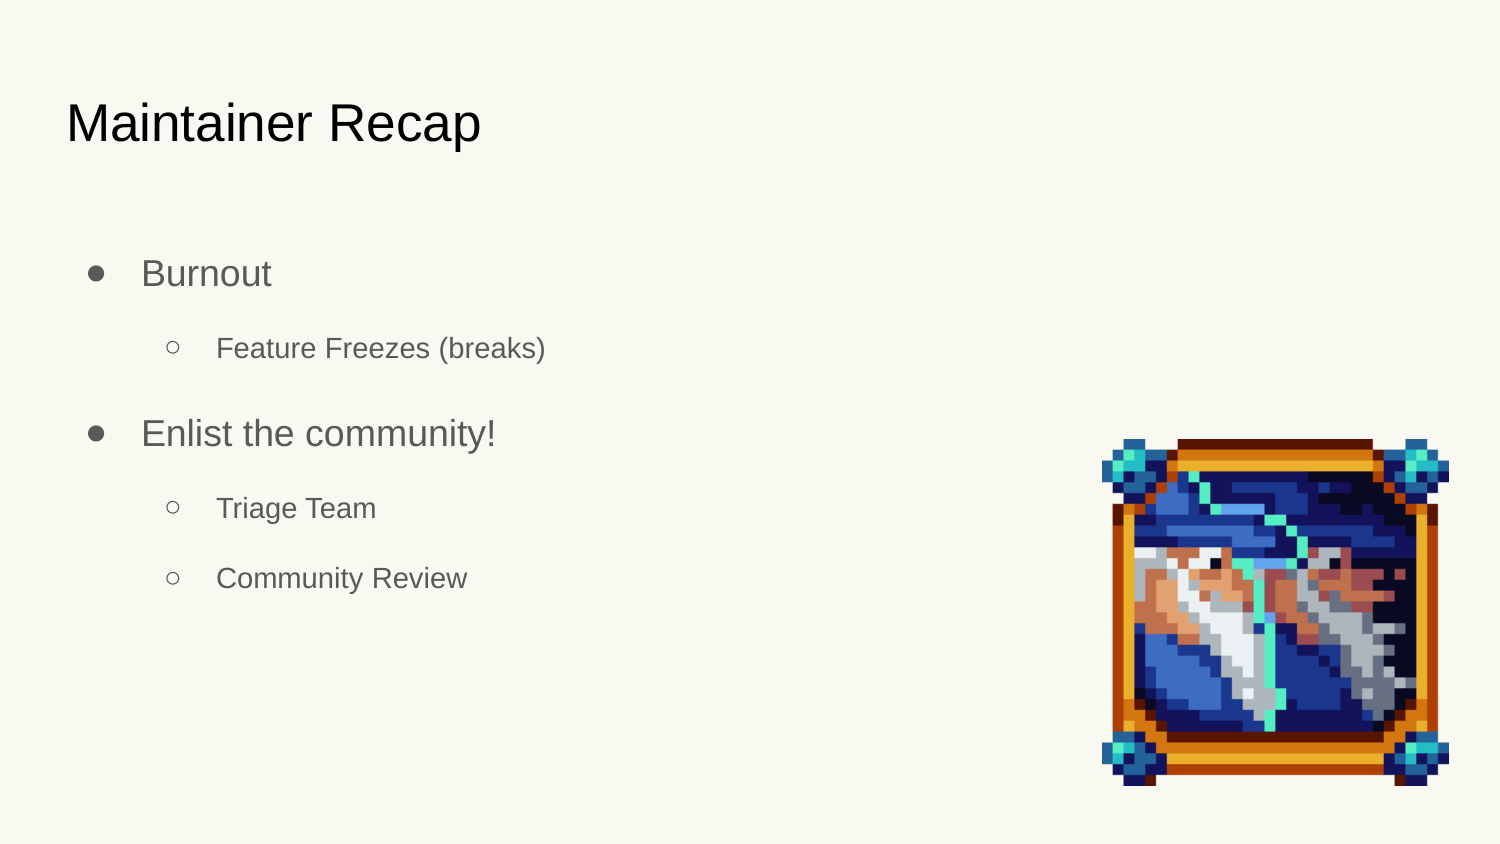

# Maintainer Recap
Burnout
Feature Freezes (breaks)
Enlist the community!
Triage Team
Community Review